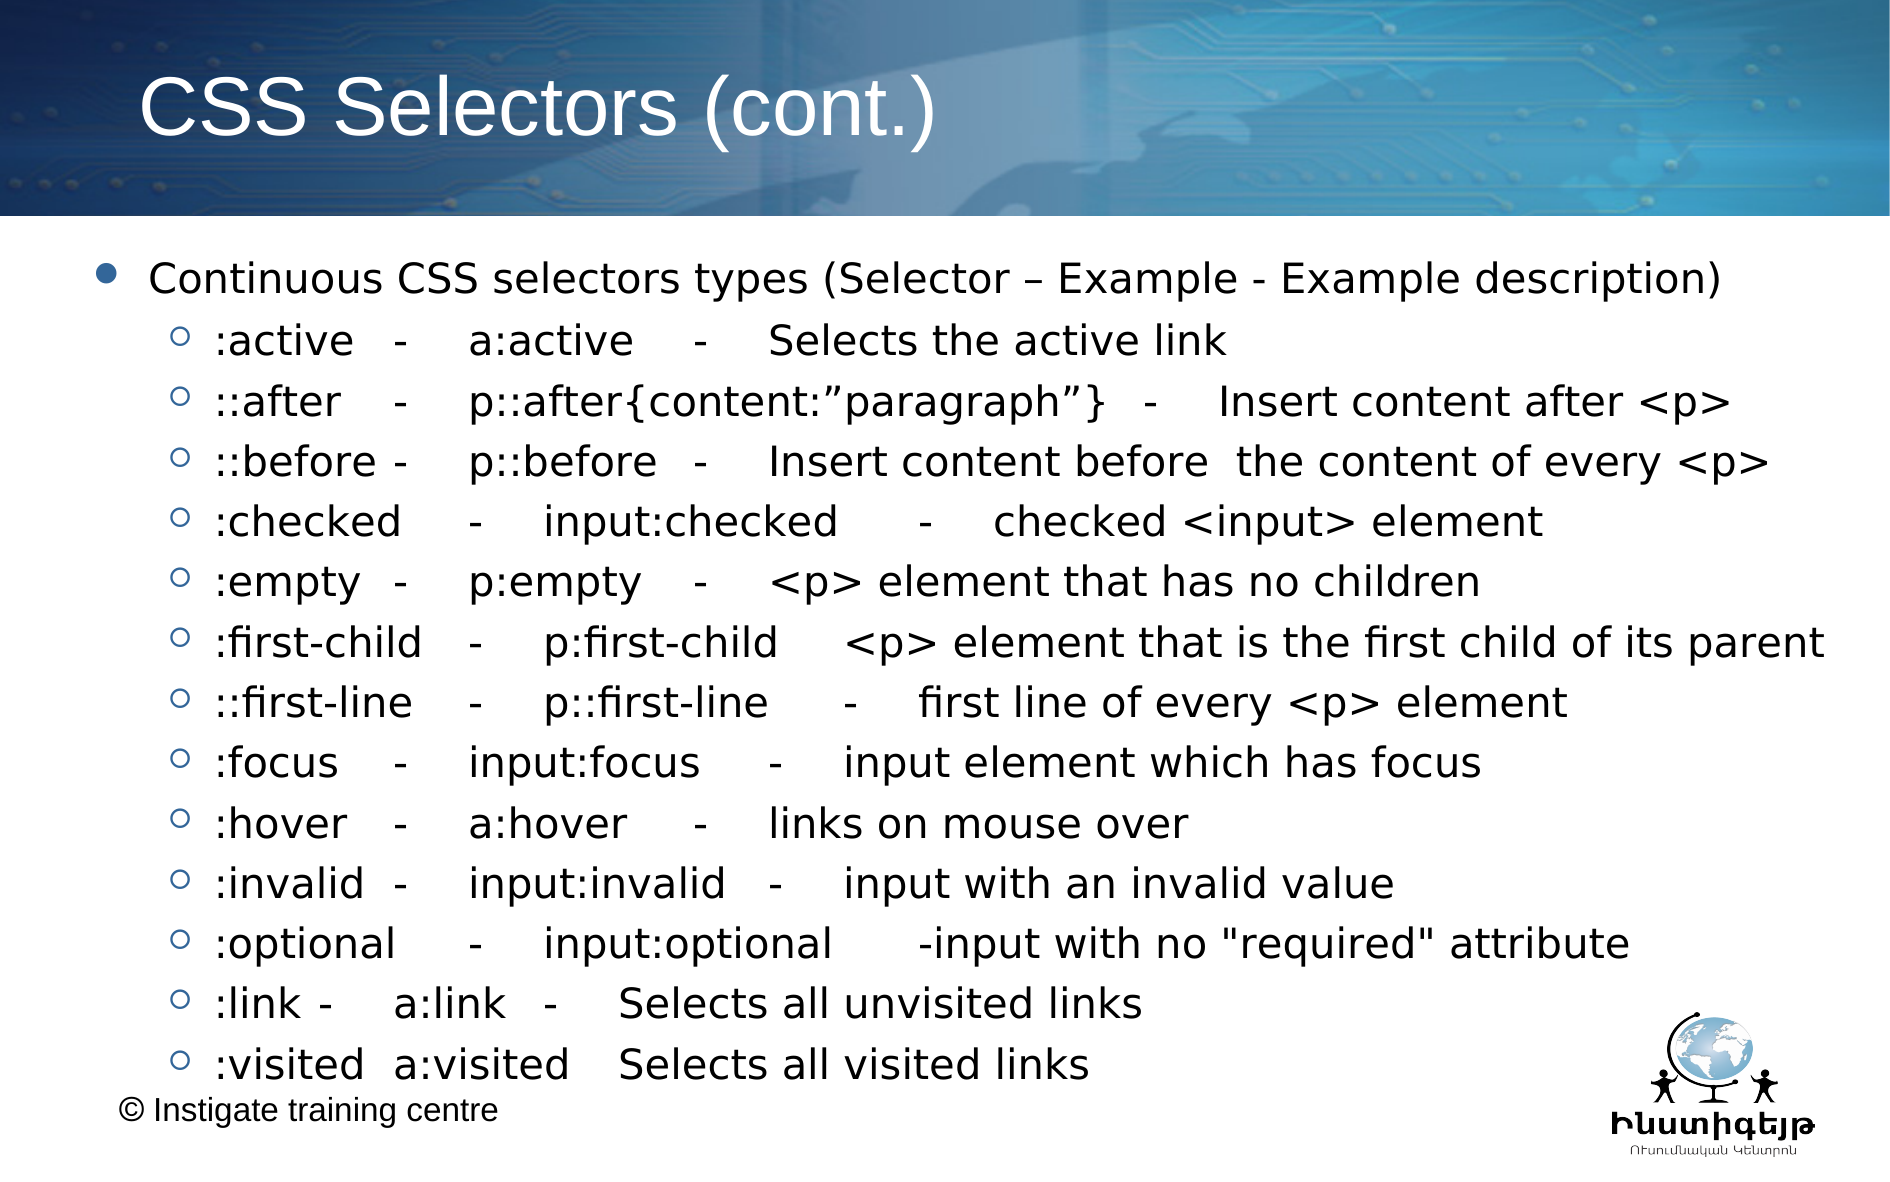

CSS Selectors (cont.)
# Continuous CSS selectors types (Selector – Example - Example description)
:active	-	a:active	-	Selects the active link
::after	-	p::after{content:”paragraph”}	-	Insert content after <p>
::before	-	p::before	-	Insert content before the content of every <p>
:checked	-	input:checked		-	checked <input> element
:empty	-	p:empty	-	<p> element that has no children
:first-child	-	p:first-child	<p> element that is the first child of its parent
::first-line	-	p::first-line	-	first line of every <p> element
:focus	-	input:focus	-	input element which has focus
:hover	-	a:hover	-	links on mouse over
:invalid	-	input:invalid	-	input with an invalid value
:optional	-	input:optional		-input with no "required" attribute
:link	-	a:link	-	Selects all unvisited links
:visited	a:visited	Selects all visited links